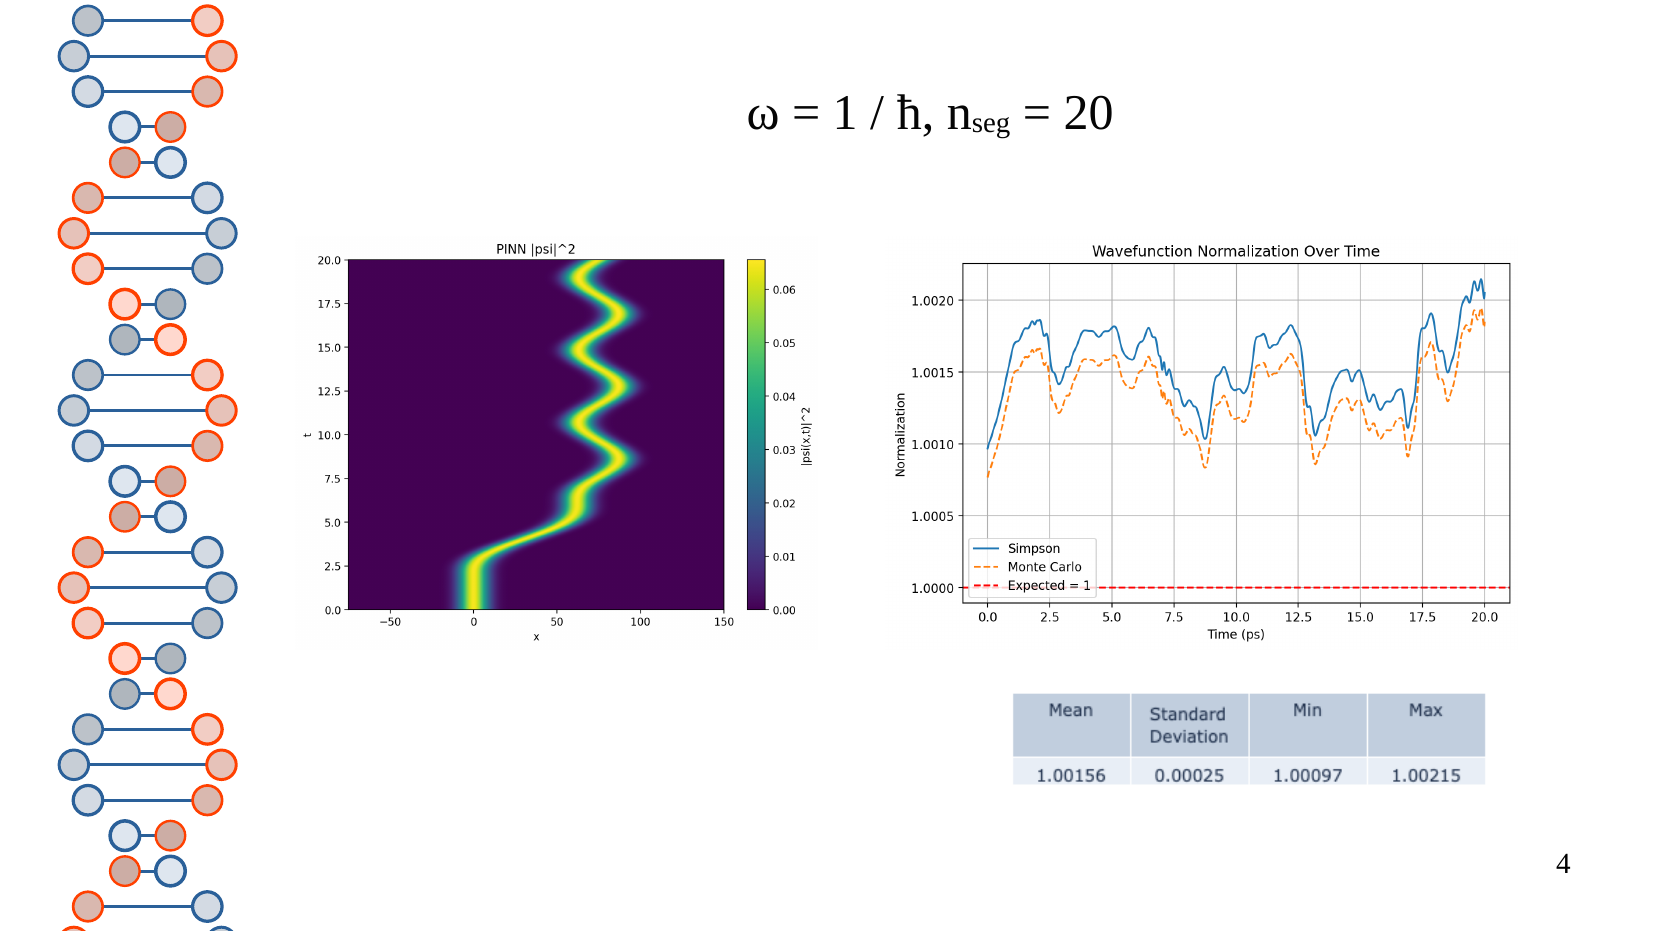

# ω = 1 / ħ, nseg = 20
4